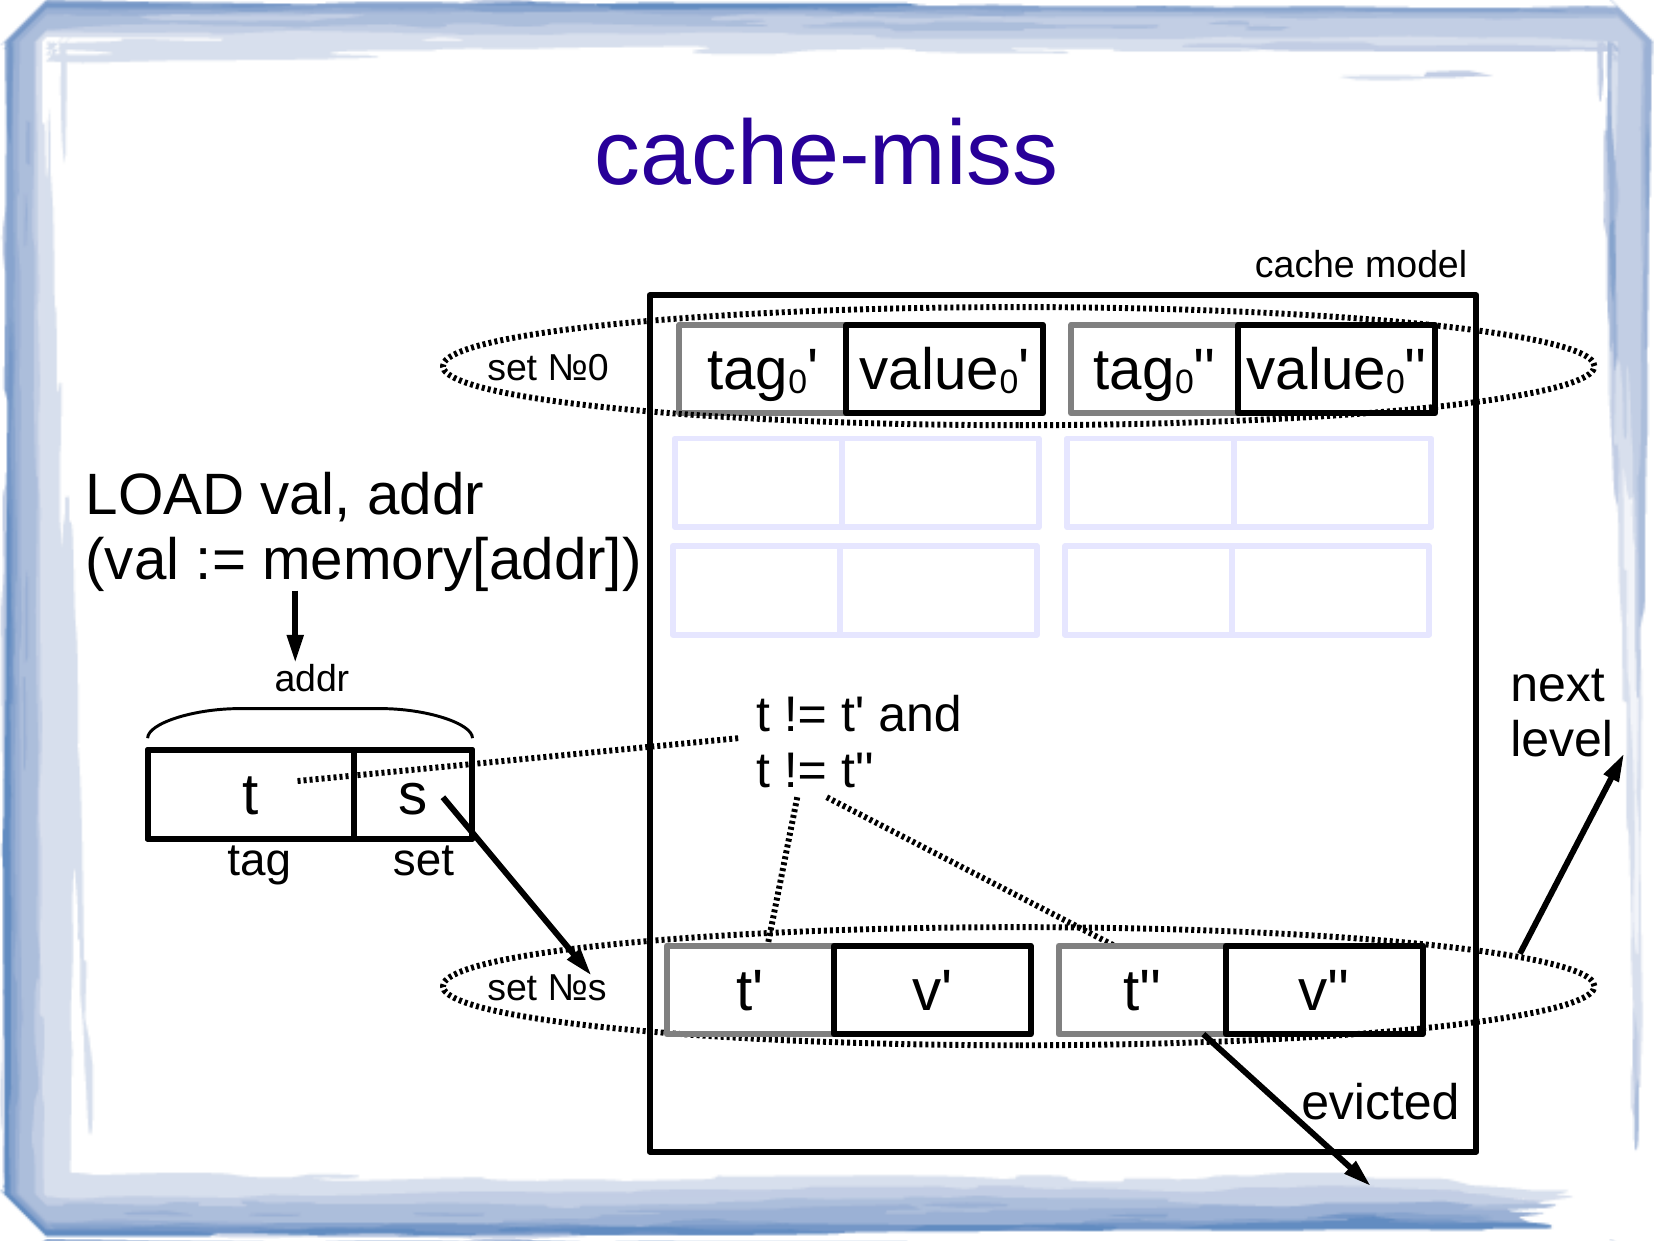

# cache-miss
cache model
tag0'
value0'
tag0''
value0''
set №0
LOAD val, addr
(val := memory[addr])
next
level
addr
t != t' and
t != t''
t
s
tag
set
t'
v'
t''
v''
set №s
evicted